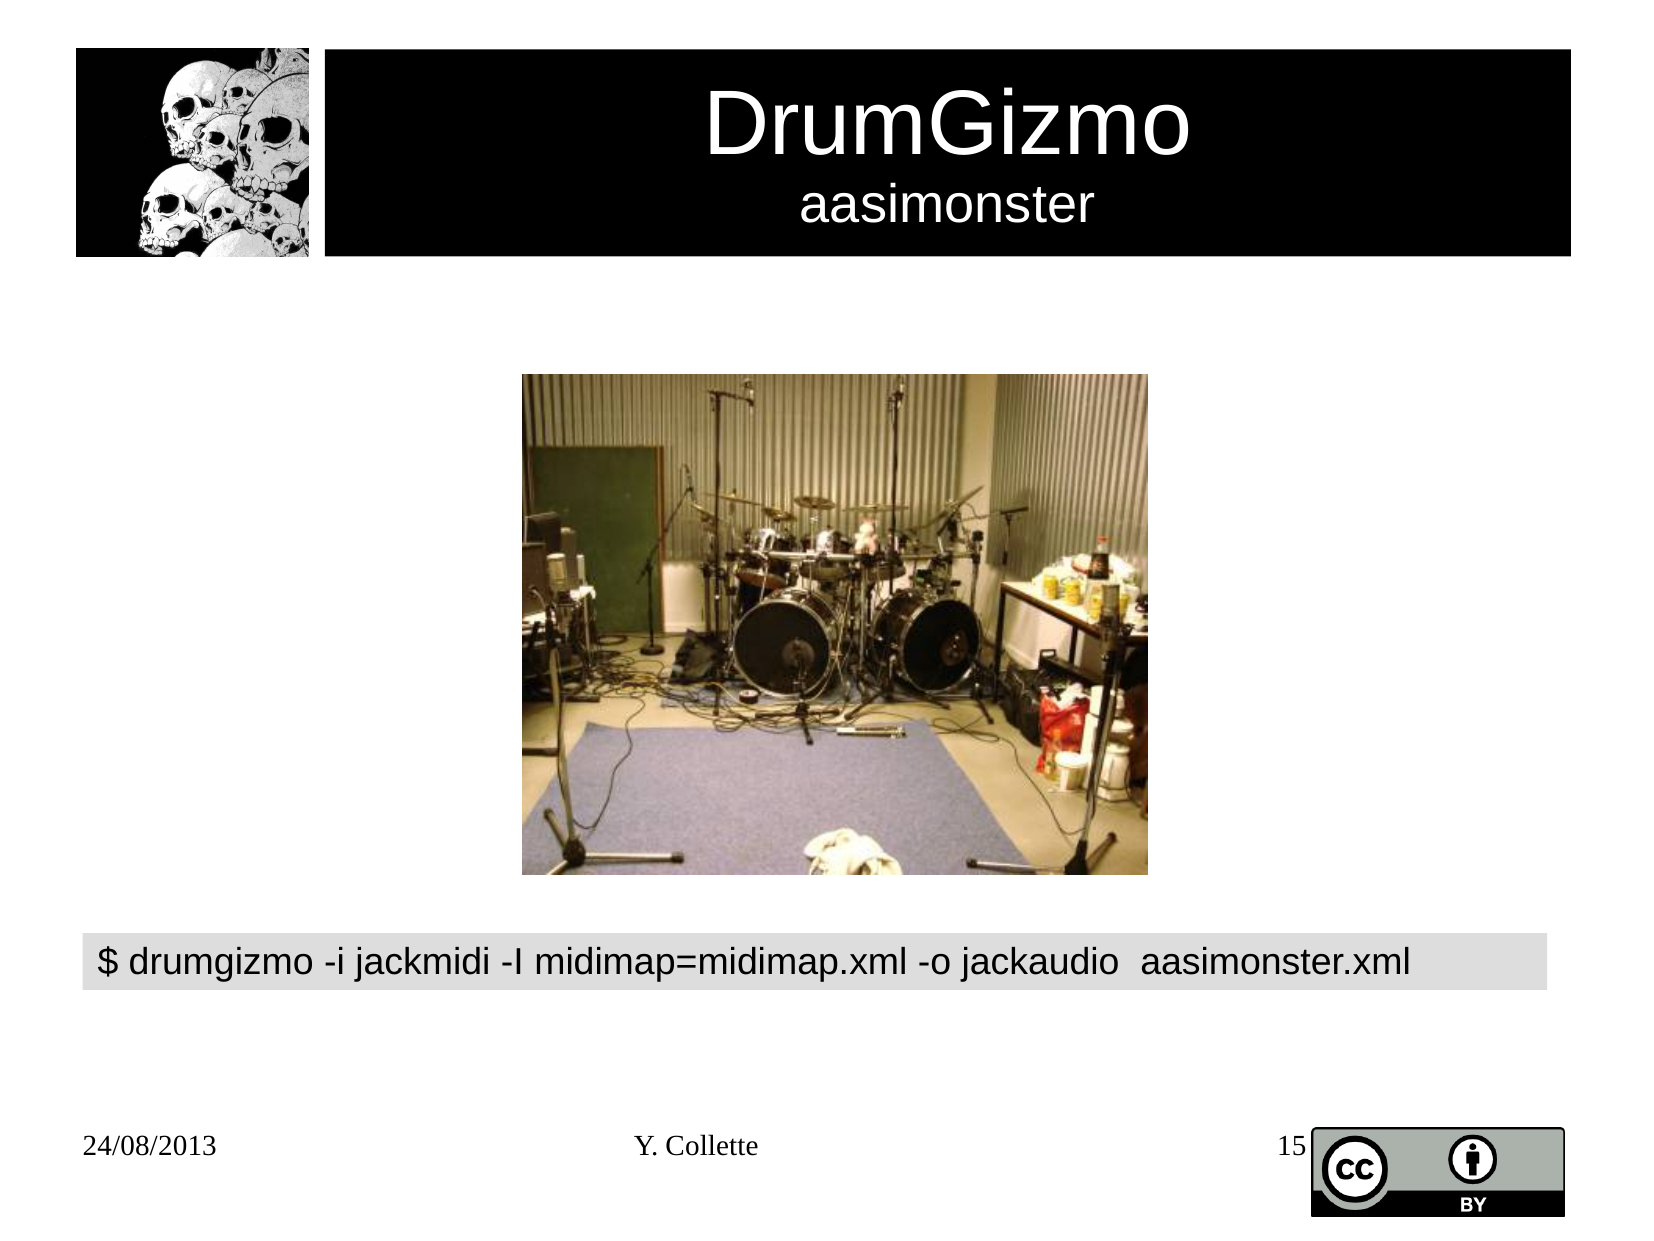

# DrumGizmo aasimonster
$ drumgizmo -i jackmidi -I midimap=midimap.xml -o jackaudio aasimonster.xml
Y. Collette
15